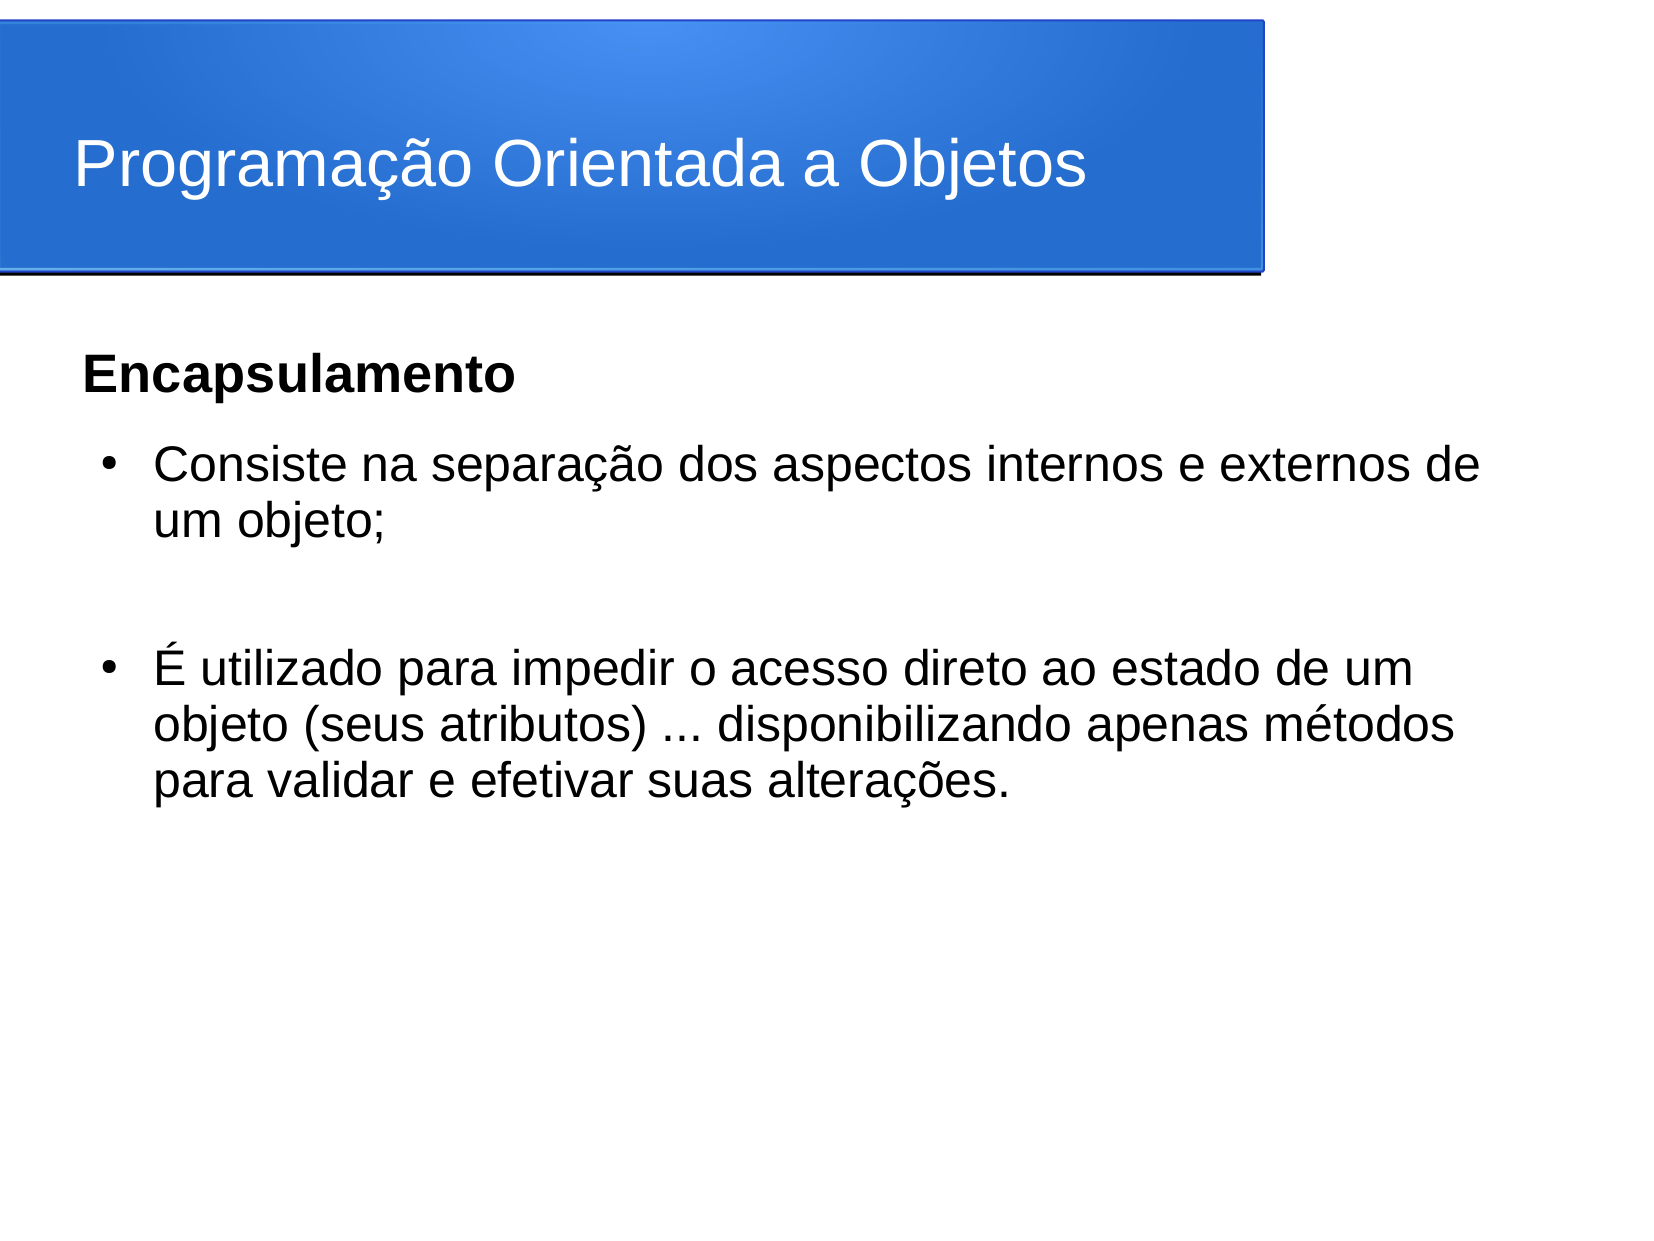

Programação Orientada a Objetos
# Encapsulamento
Consiste na separação dos aspectos internos e externos de um objeto;
É utilizado para impedir o acesso direto ao estado de um objeto (seus atributos) ... disponibilizando apenas métodos para validar e efetivar suas alterações.